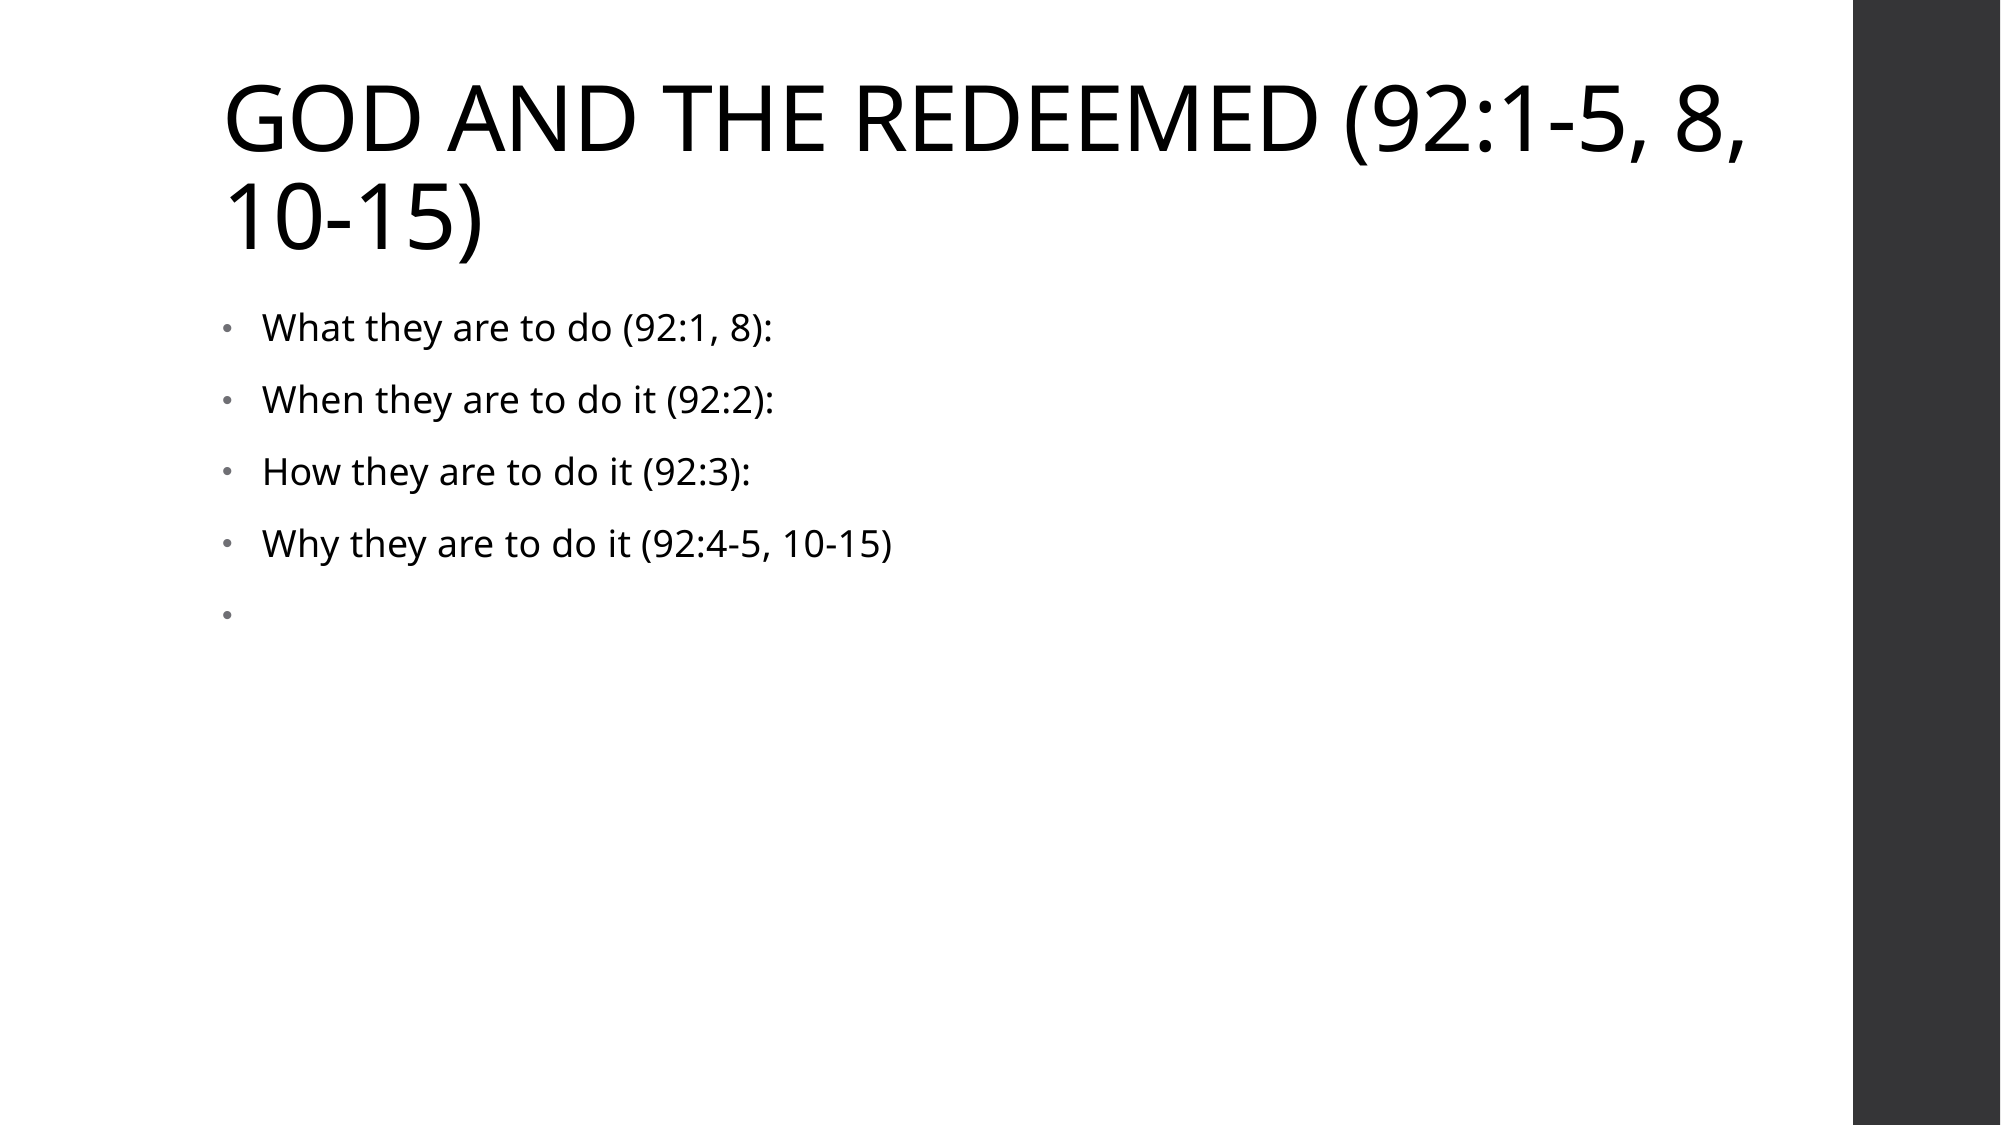

# GOD AND THE REDEEMED (92:1-5, 8, 10-15)
 What they are to do (92:1, 8):
 When they are to do it (92:2):
 How they are to do it (92:3):
 Why they are to do it (92:4-5, 10-15)